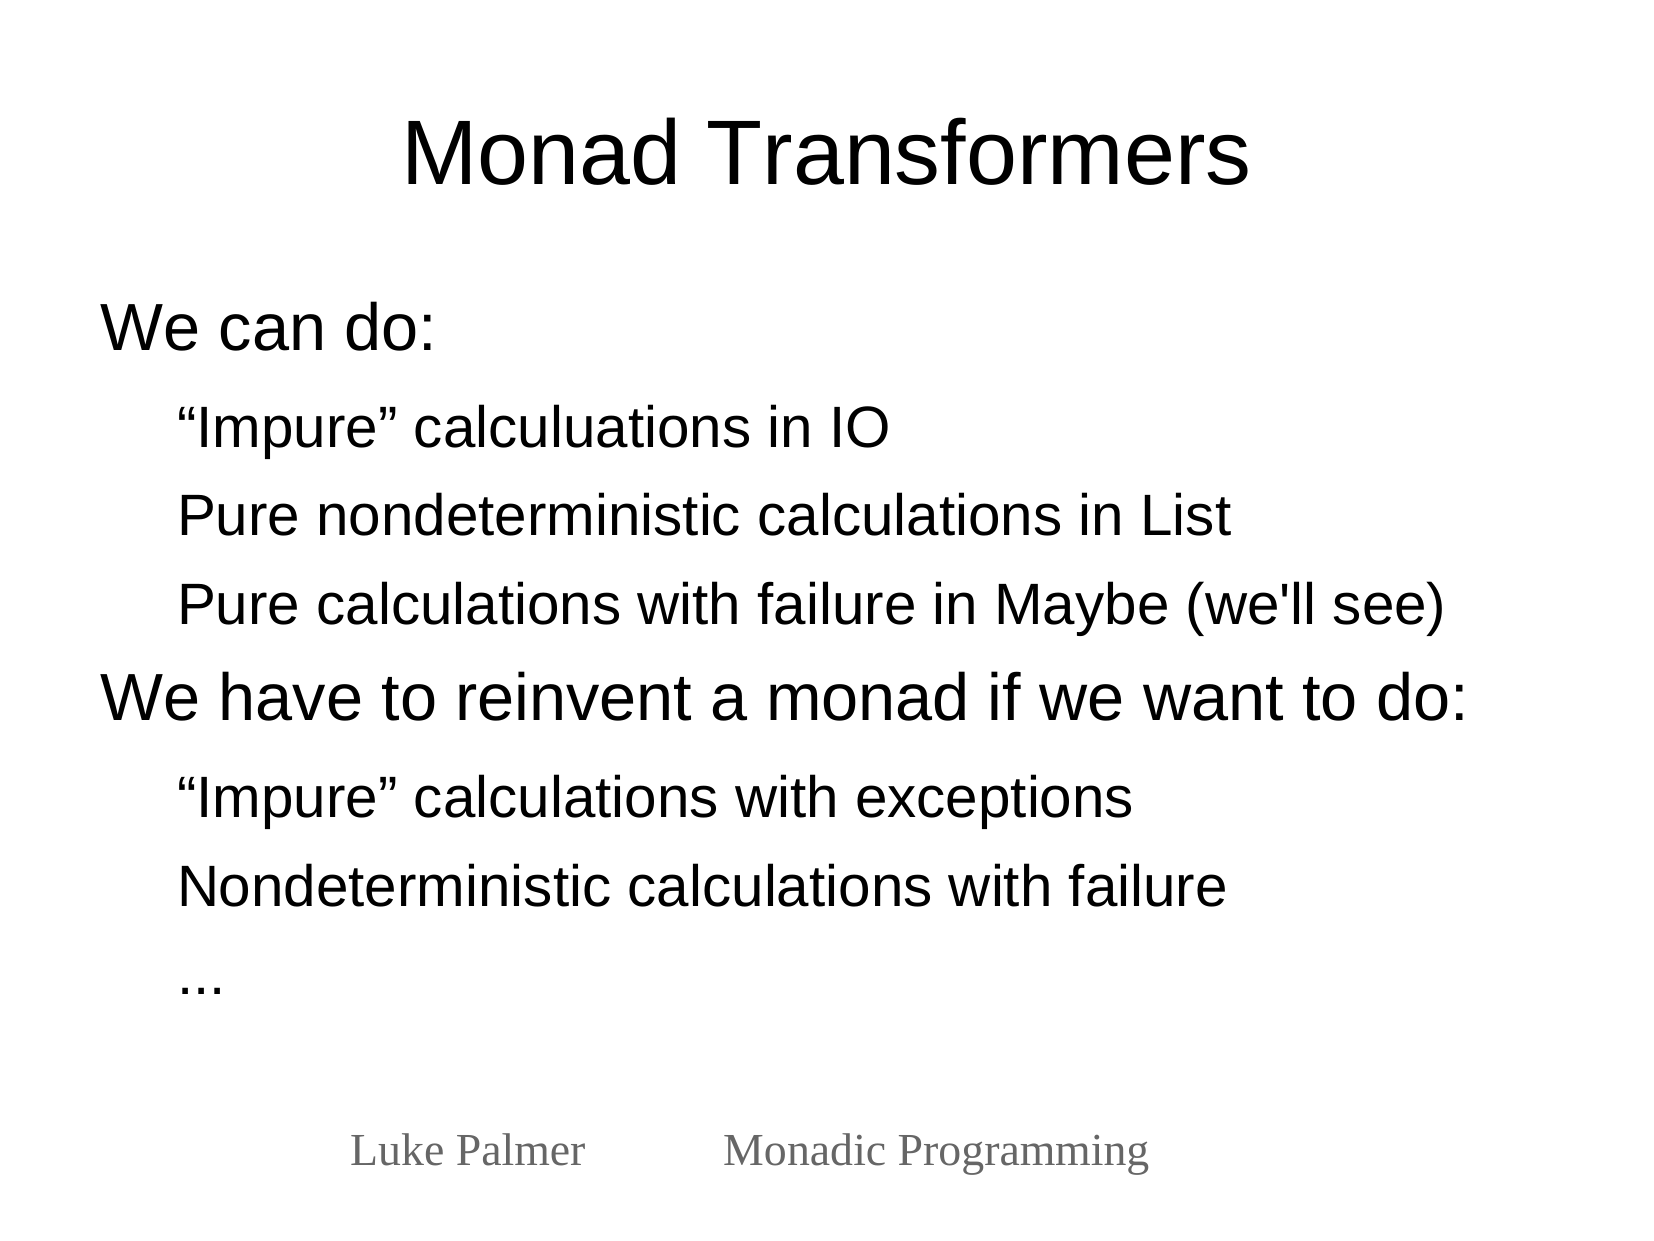

# Monad Transformers
We can do:
“Impure” calculuations in IO
Pure nondeterministic calculations in List
Pure calculations with failure in Maybe (we'll see)
We have to reinvent a monad if we want to do:
“Impure” calculations with exceptions
Nondeterministic calculations with failure
...